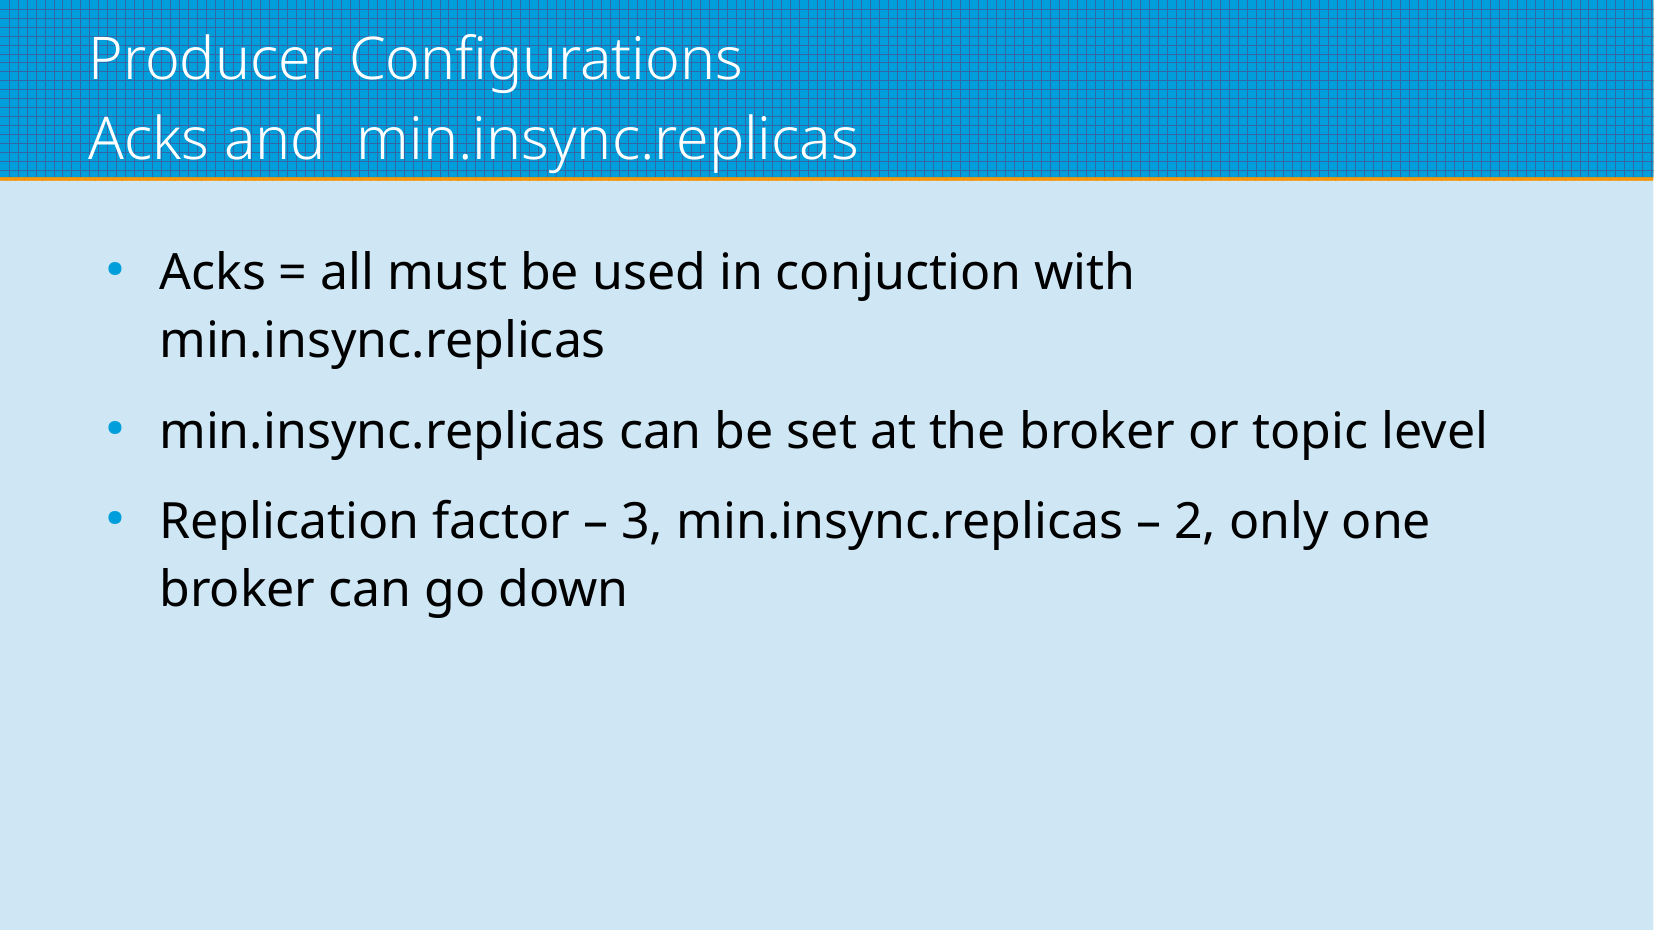

# Producer Configurations Acks and min.insync.replicas
Acks = all must be used in conjuction with min.insync.replicas
min.insync.replicas can be set at the broker or topic level
Replication factor – 3, min.insync.replicas – 2, only one broker can go down